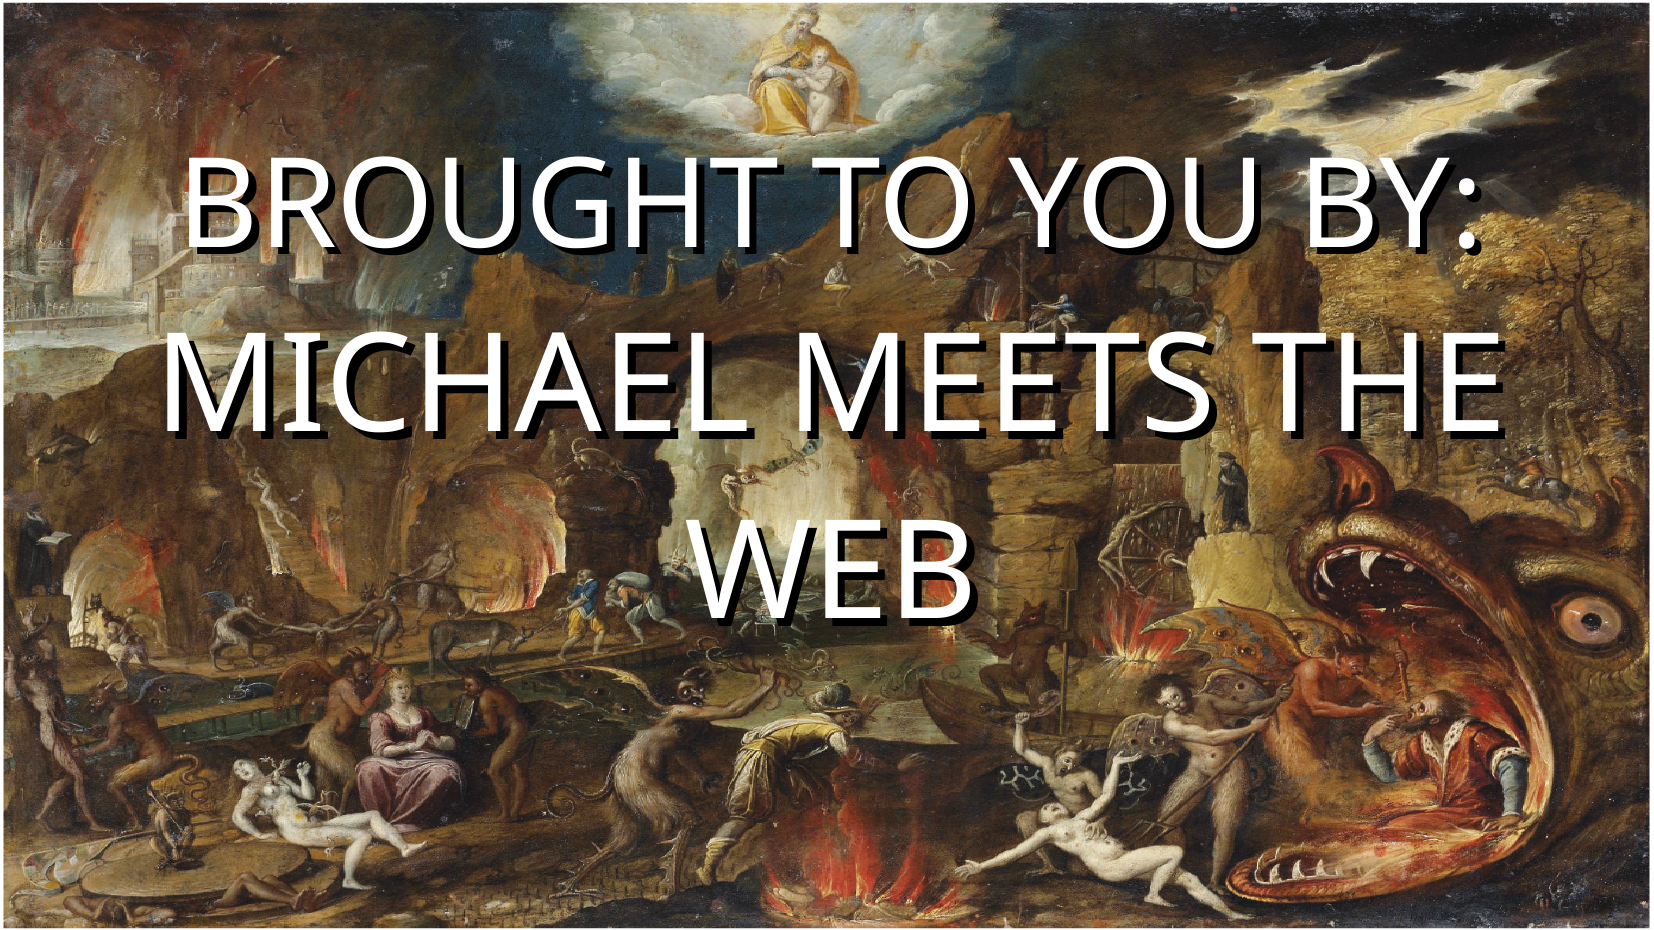

# BROUGHT TO YOU BY:
MICHAEL MEETS THE WEB